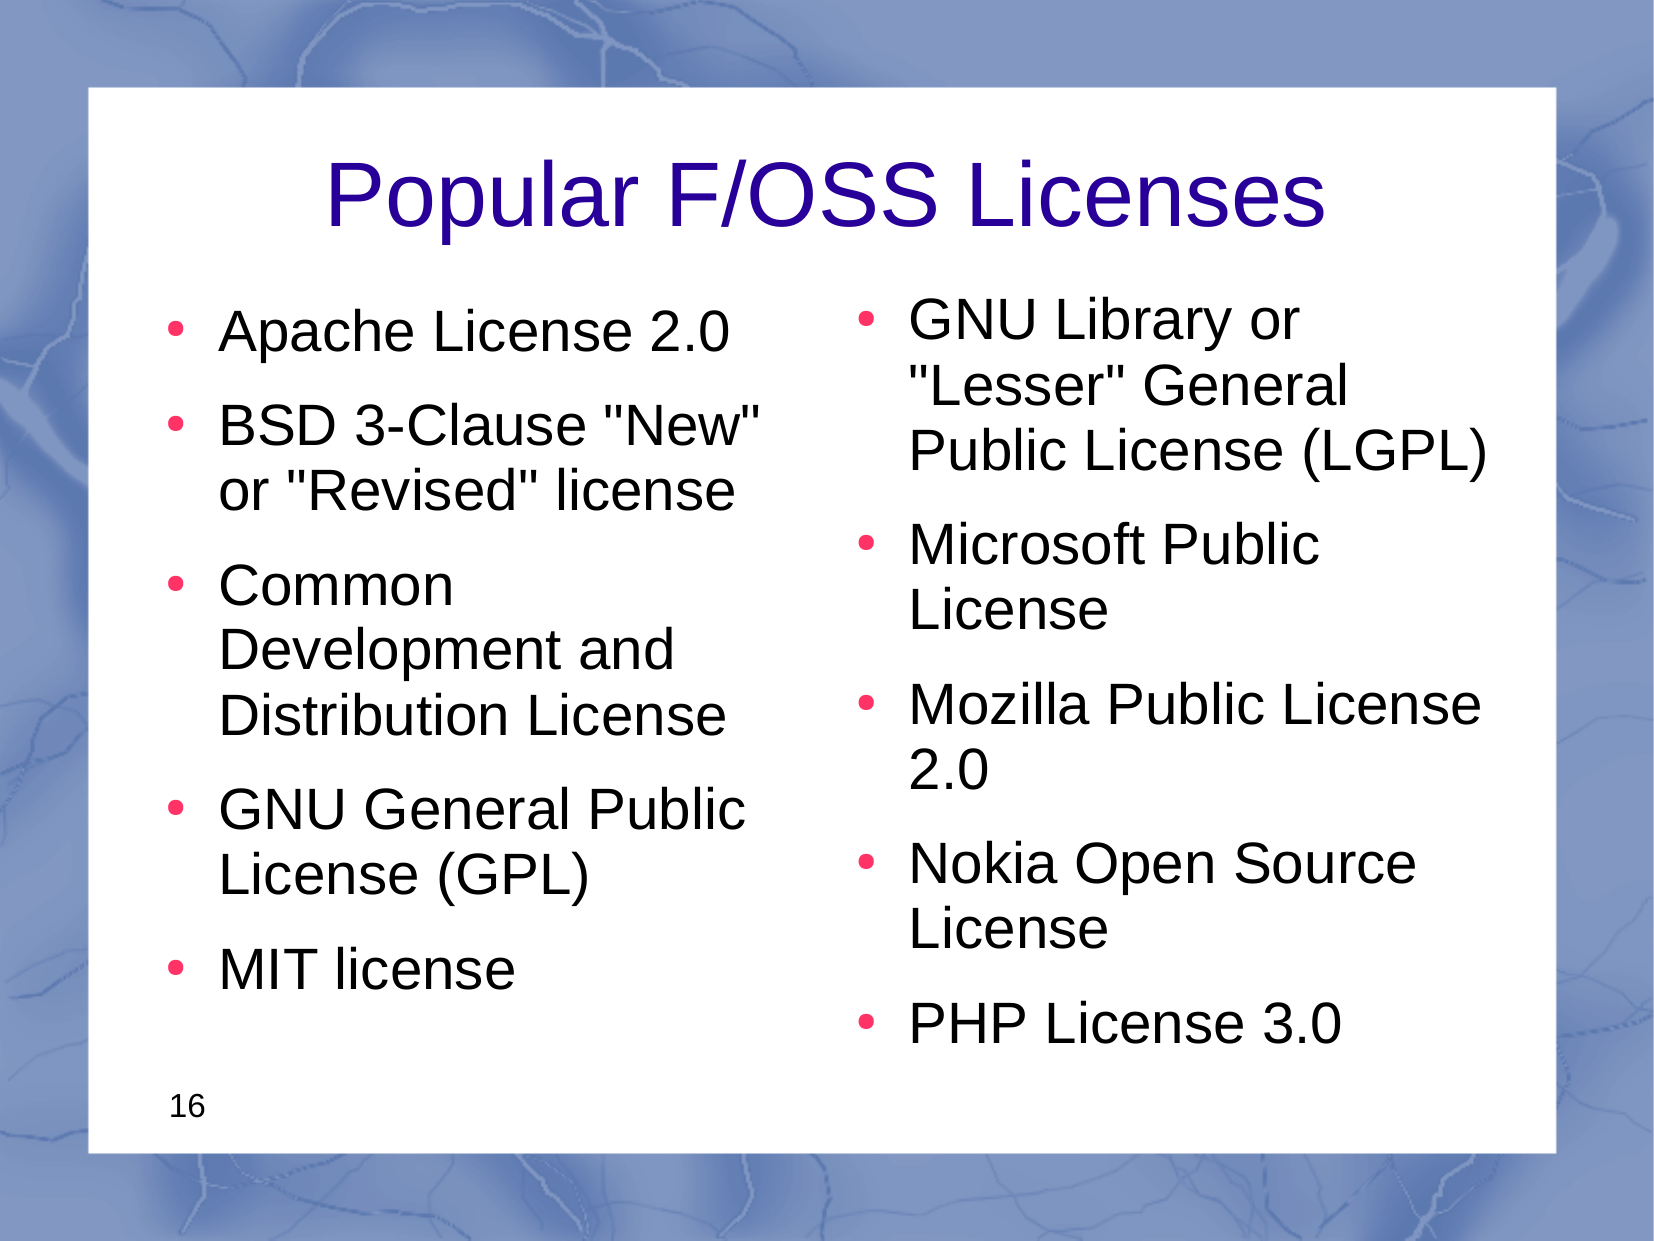

# Popular F/OSS Licenses
GNU Library or "Lesser" General Public License (LGPL)
Microsoft Public License
Mozilla Public License 2.0
Nokia Open Source License
PHP License 3.0
Apache License 2.0
BSD 3-Clause "New" or "Revised" license
Common Development and Distribution License
GNU General Public License (GPL)
MIT license
16